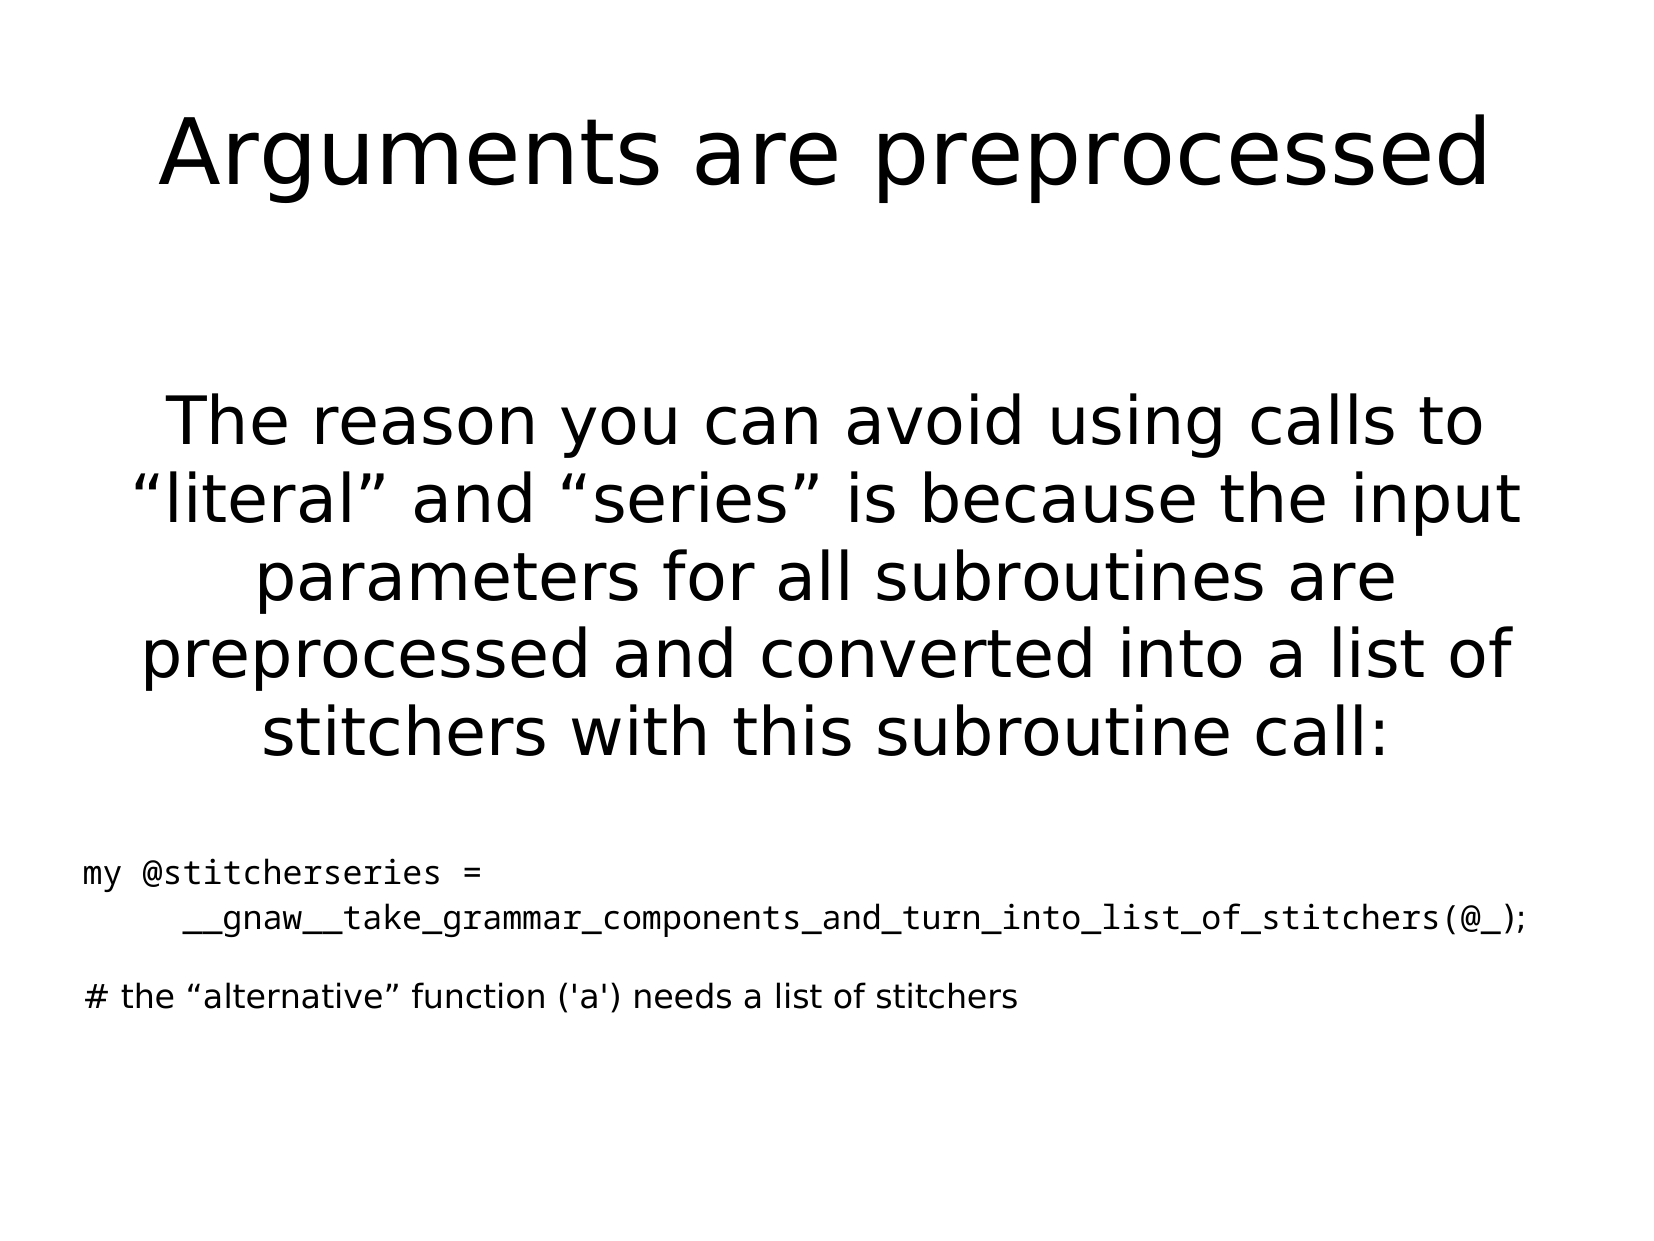

# Arguments are preprocessed
The reason you can avoid using calls to “literal” and “series” is because the input parameters for all subroutines are preprocessed and converted into a list of stitchers with this subroutine call:
my @stitcherseries =
 __gnaw__take_grammar_components_and_turn_into_list_of_stitchers(@_);
# the “alternative” function ('a') needs a list of stitchers